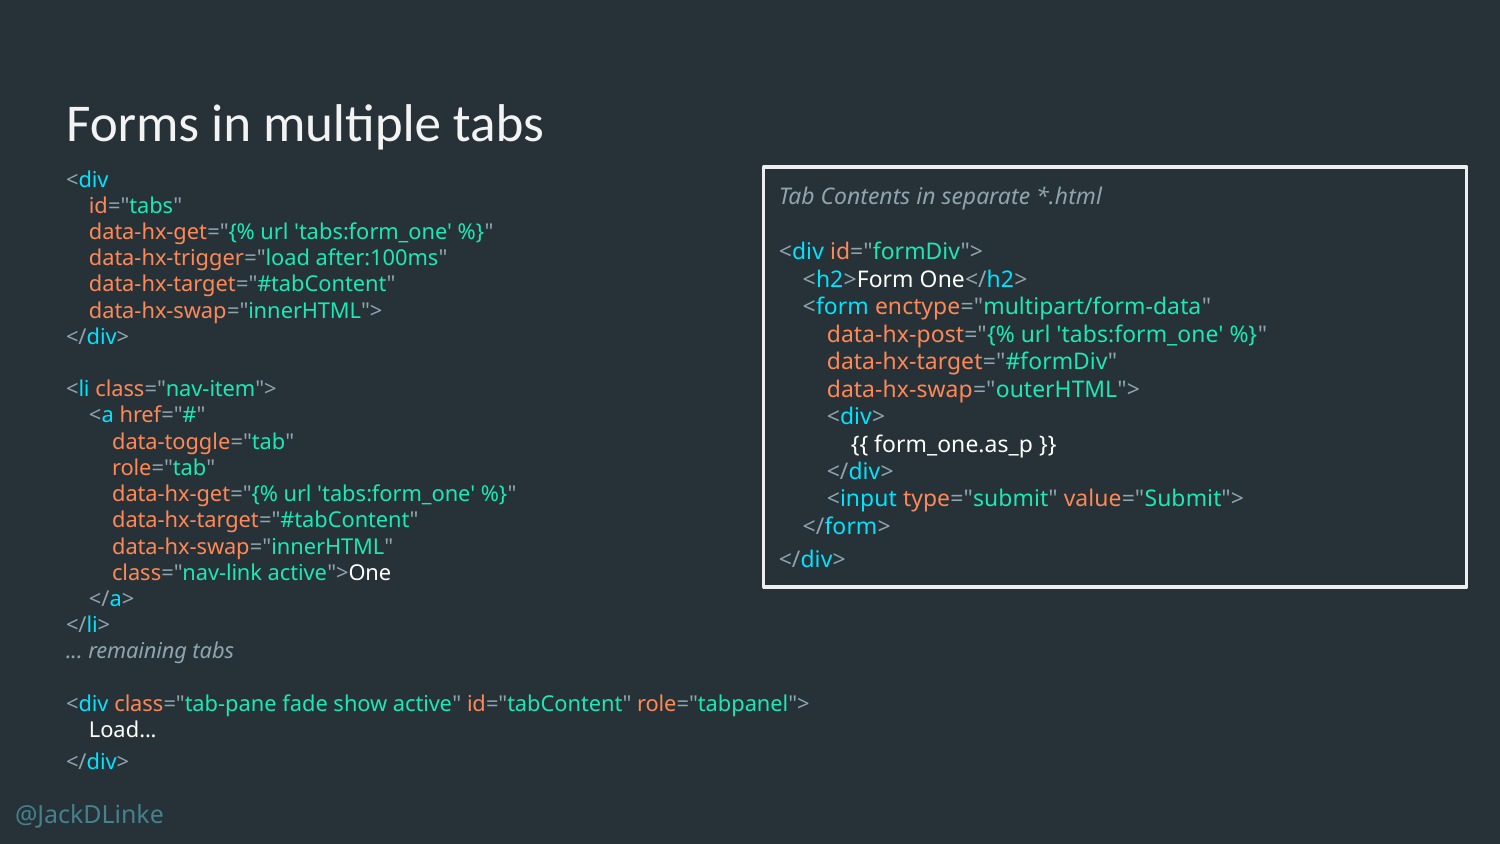

# Forms in multiple tabs
<div
 id="tabs"
 data-hx-get="{% url 'tabs:form_one' %}"
 data-hx-trigger="load after:100ms"
 data-hx-target="#tabContent"
 data-hx-swap="innerHTML">
</div>
<li class="nav-item">
 <a href="#"
 data-toggle="tab"
 role="tab"
 data-hx-get="{% url 'tabs:form_one' %}"
 data-hx-target="#tabContent"
 data-hx-swap="innerHTML"
 class="nav-link active">One
 </a>
</li>
... remaining tabs
<div class="tab-pane fade show active" id="tabContent" role="tabpanel">
 Load...
</div>
Tab Contents in separate *.html
<div id="formDiv">
 <h2>Form One</h2>
 <form enctype="multipart/form-data"
 data-hx-post="{% url 'tabs:form_one' %}"
 data-hx-target="#formDiv"
 data-hx-swap="outerHTML">
 <div>
 {{ form_one.as_p }}
 </div>
 <input type="submit" value="Submit">
 </form>
</div>